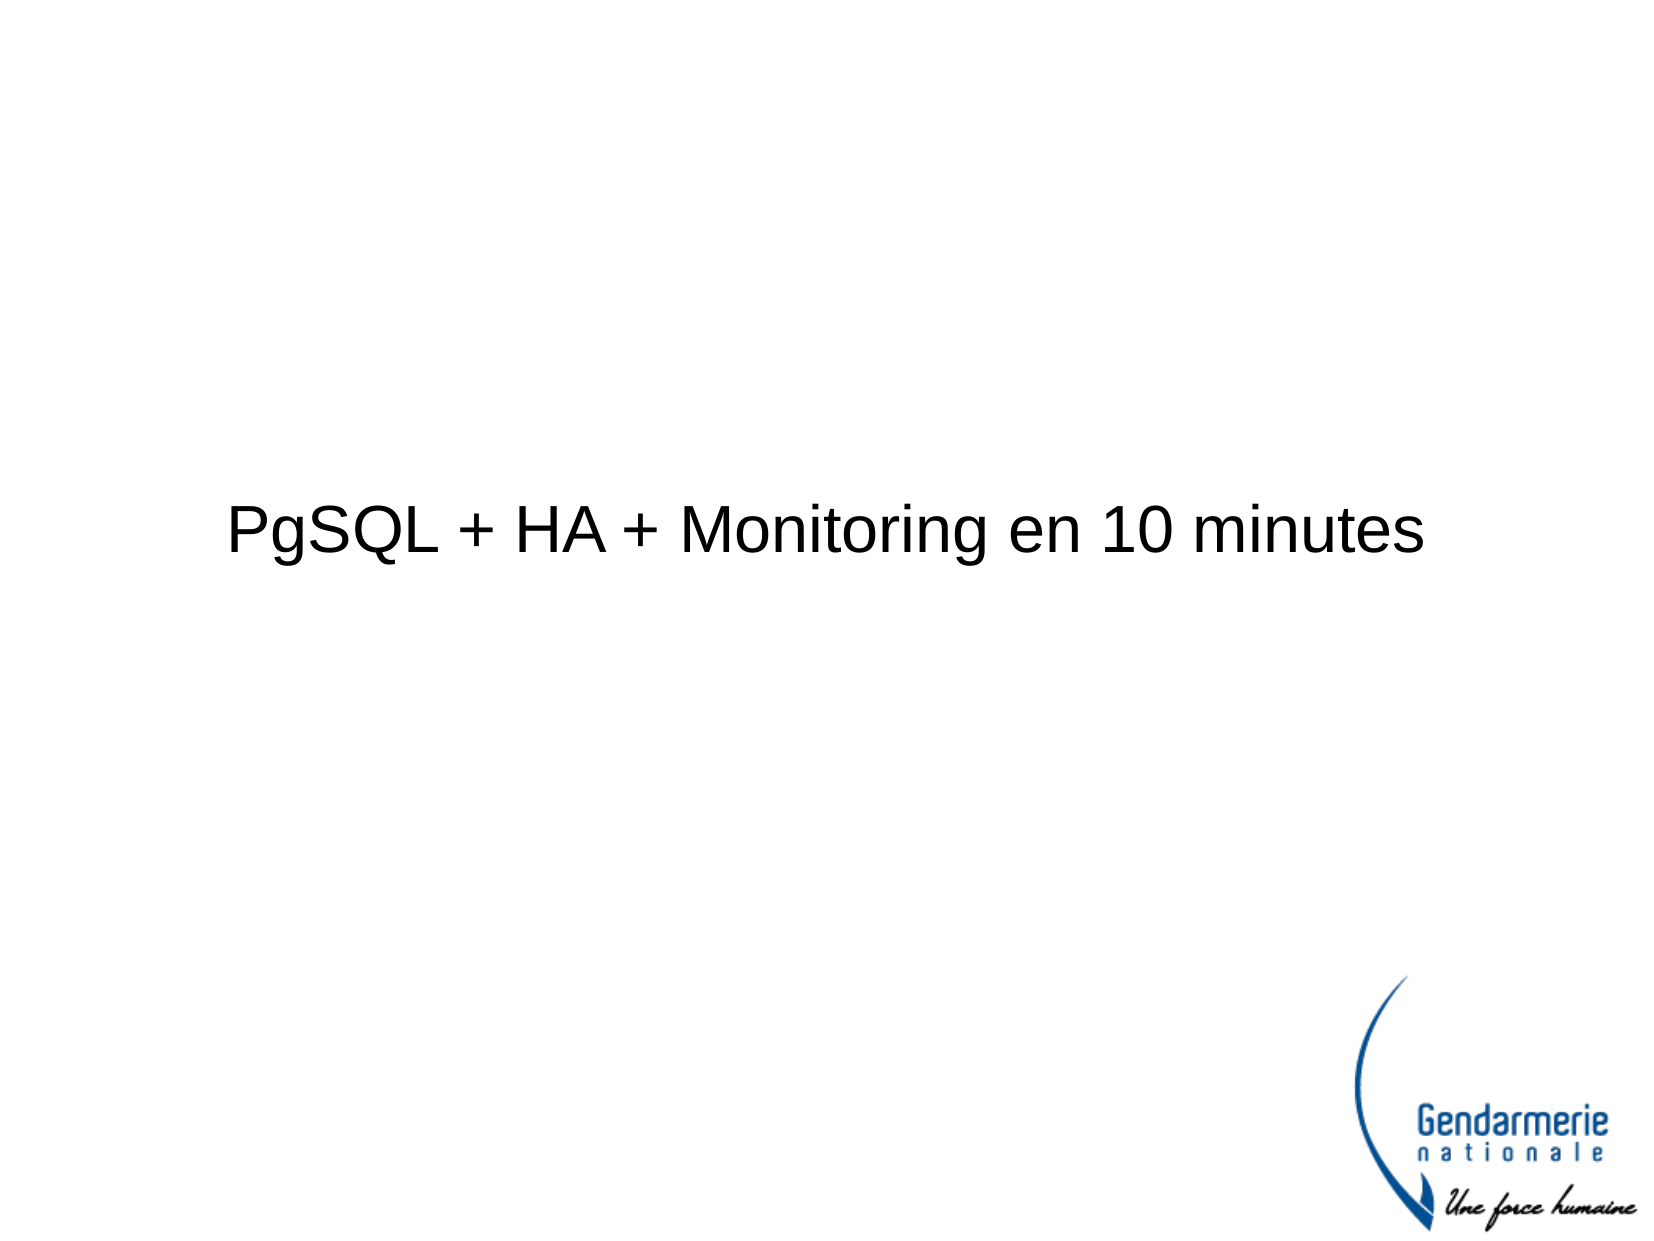

# PgSQL + HA + Monitoring en 10 minutes